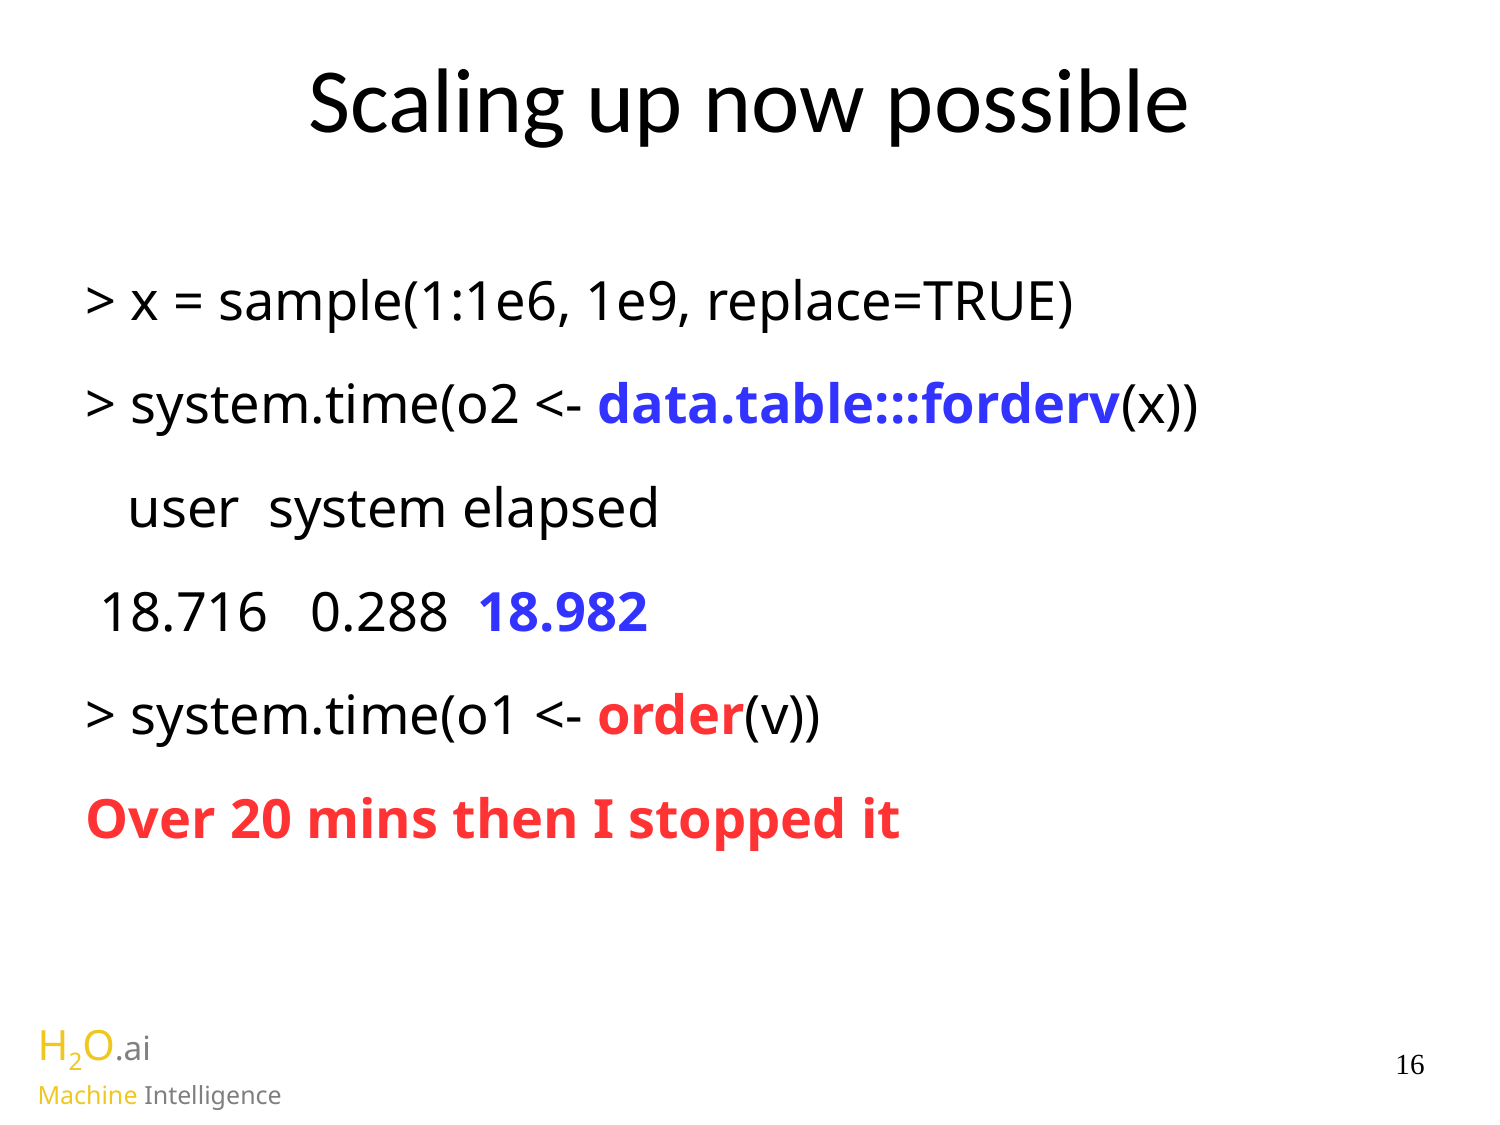

# Scaling up now possible
> x = sample(1:1e6, 1e9, replace=TRUE)
> system.time(o2 <- data.table:::forderv(x))
 user system elapsed
 18.716 0.288 18.982
> system.time(o1 <- order(v))
Over 20 mins then I stopped it
16